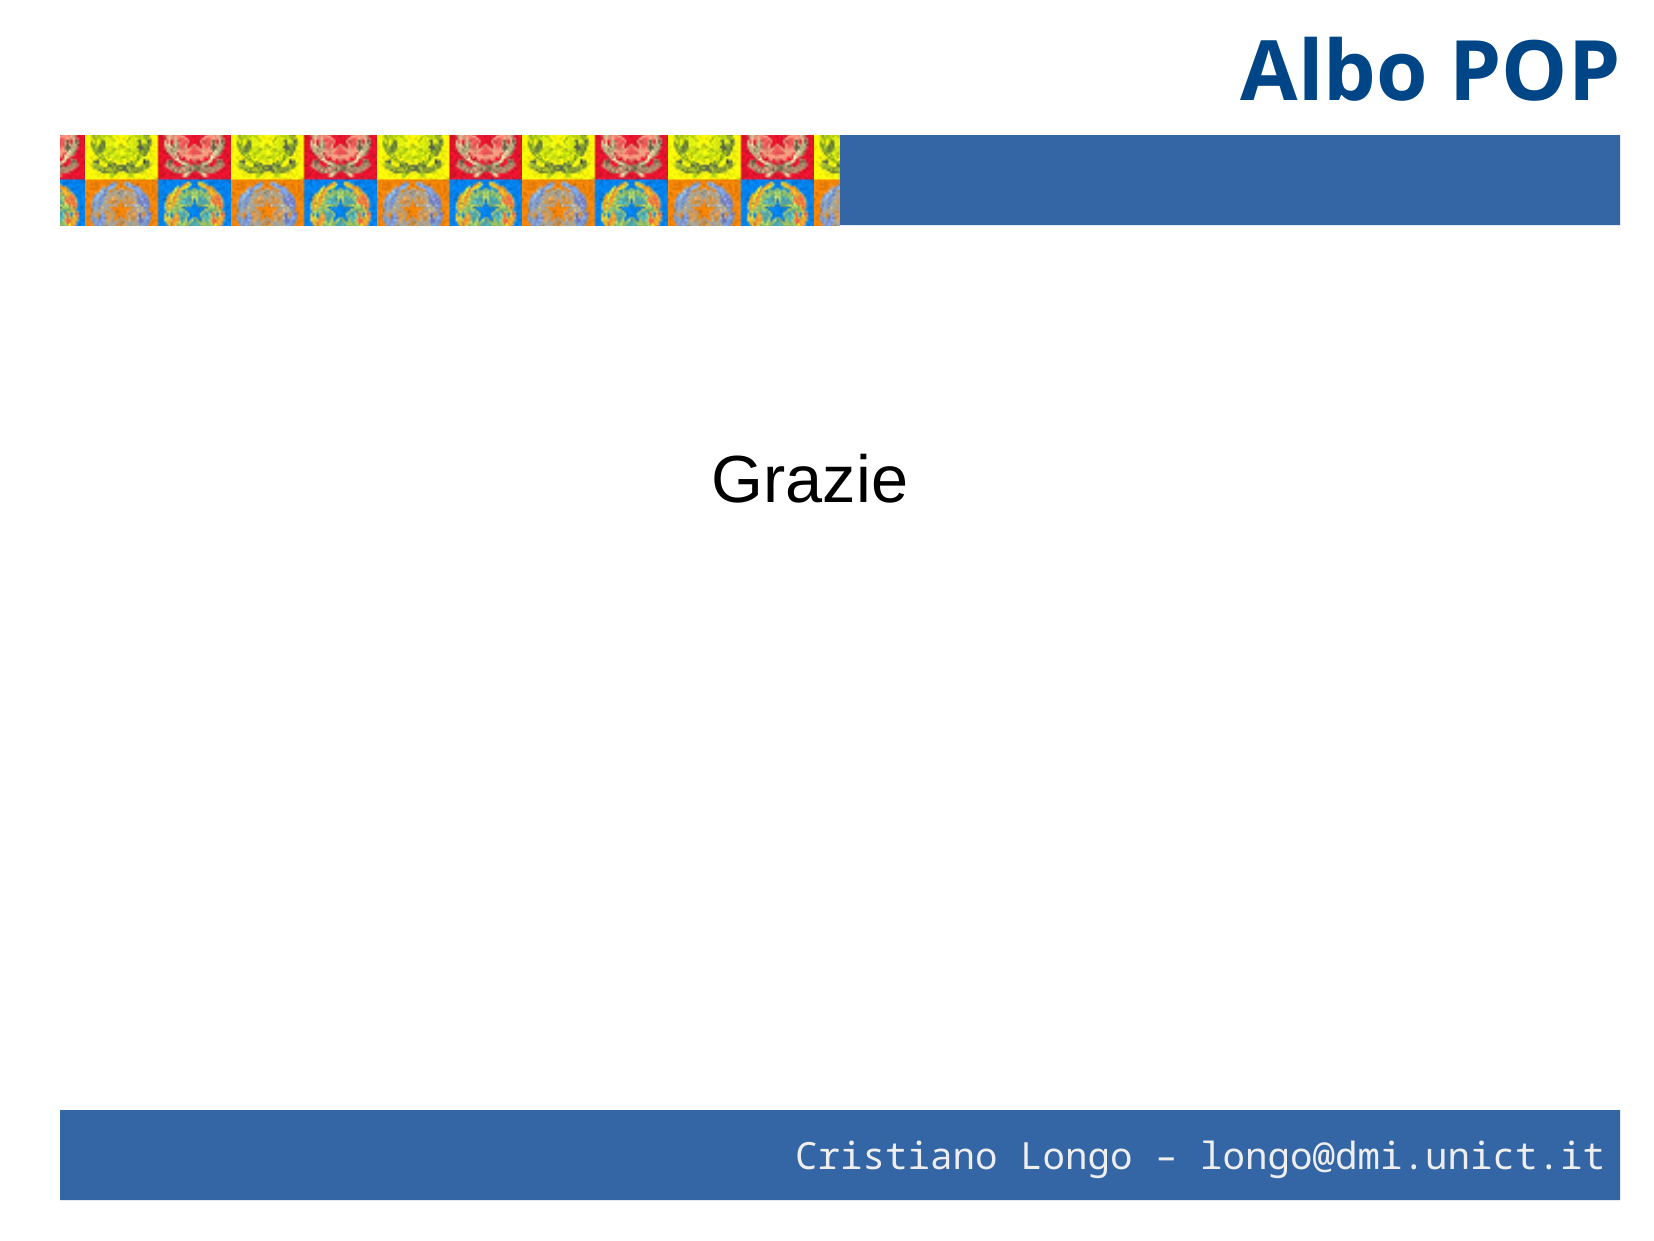

Albo POP
Grazie
Cristiano Longo – longo@dmi.unict.it